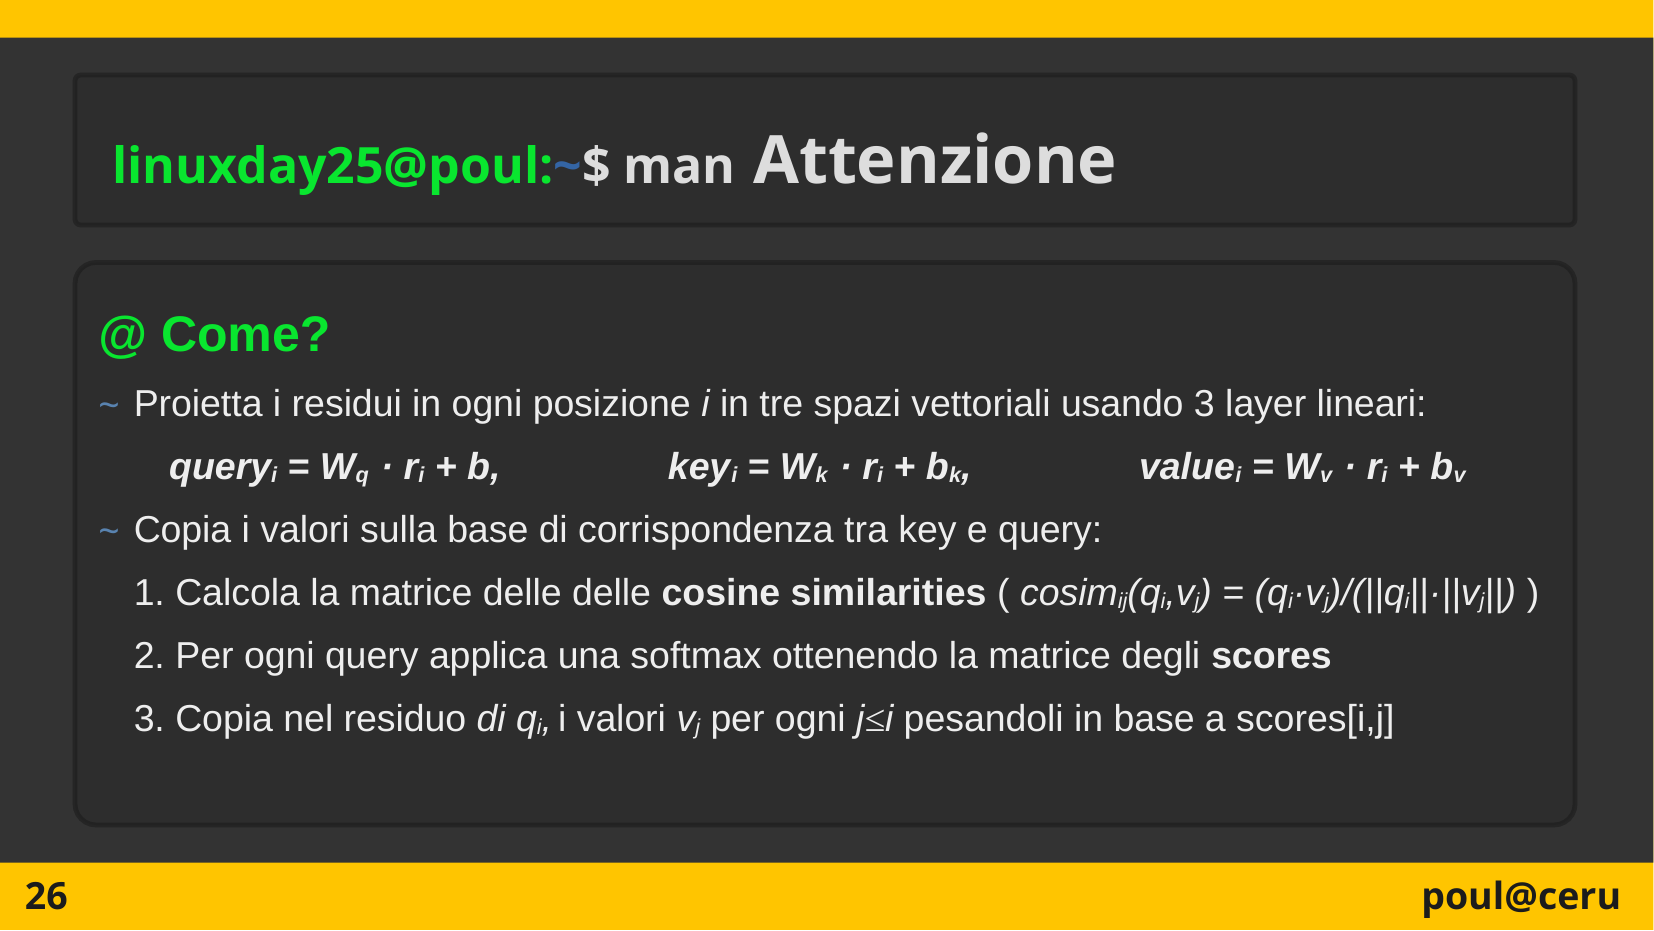

# linuxday25@poul:~$ man Attenzione
@ Come?
Proietta i residui in ogni posizione i in tre spazi vettoriali usando 3 layer lineari:
queryi = Wq · ri + b, keyi = Wk · ri + bk, valuei = Wv · ri + bv
Copia i valori sulla base di corrispondenza tra key e query:
1. Calcola la matrice delle delle cosine similarities ( cosimij(qi,vj) = (qi·vj)/(||qi||·||vj||) )
2. Per ogni query applica una softmax ottenendo la matrice degli scores
3. Copia nel residuo di qi, i valori vj per ogni j≤i pesandoli in base a scores[i,j]
poul@ceru